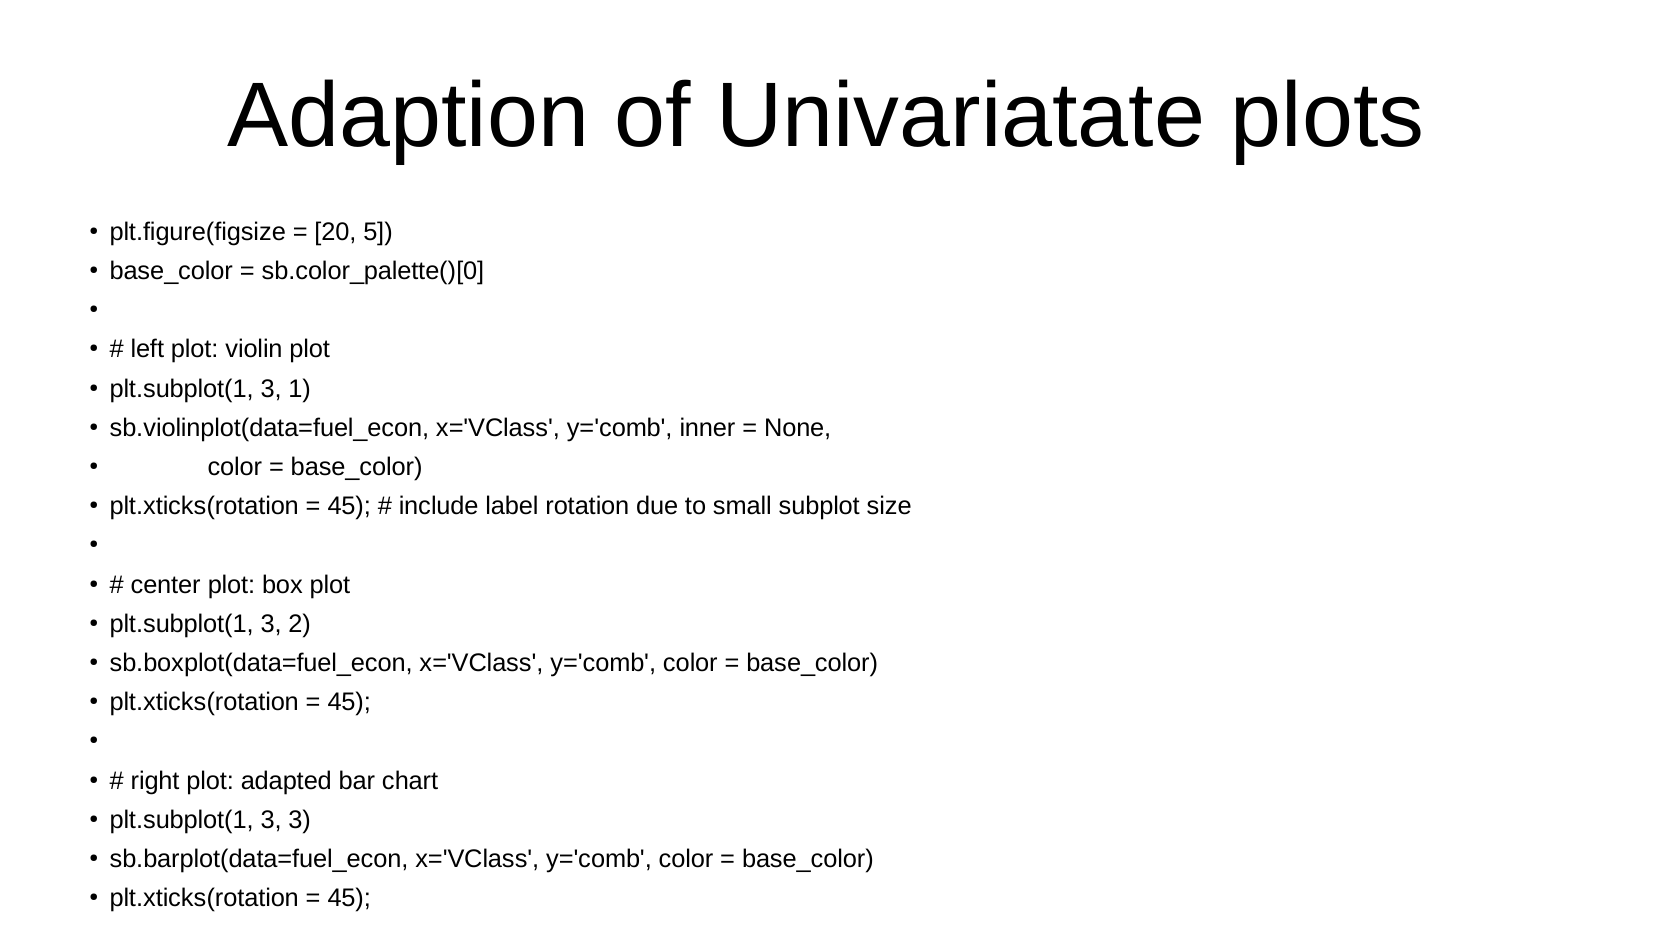

# Adaption of Univariatate plots
plt.figure(figsize = [20, 5])
base_color = sb.color_palette()[0]
# left plot: violin plot
plt.subplot(1, 3, 1)
sb.violinplot(data=fuel_econ, x='VClass', y='comb', inner = None,
 color = base_color)
plt.xticks(rotation = 45); # include label rotation due to small subplot size
# center plot: box plot
plt.subplot(1, 3, 2)
sb.boxplot(data=fuel_econ, x='VClass', y='comb', color = base_color)
plt.xticks(rotation = 45);
# right plot: adapted bar chart
plt.subplot(1, 3, 3)
sb.barplot(data=fuel_econ, x='VClass', y='comb', color = base_color)
plt.xticks(rotation = 45);